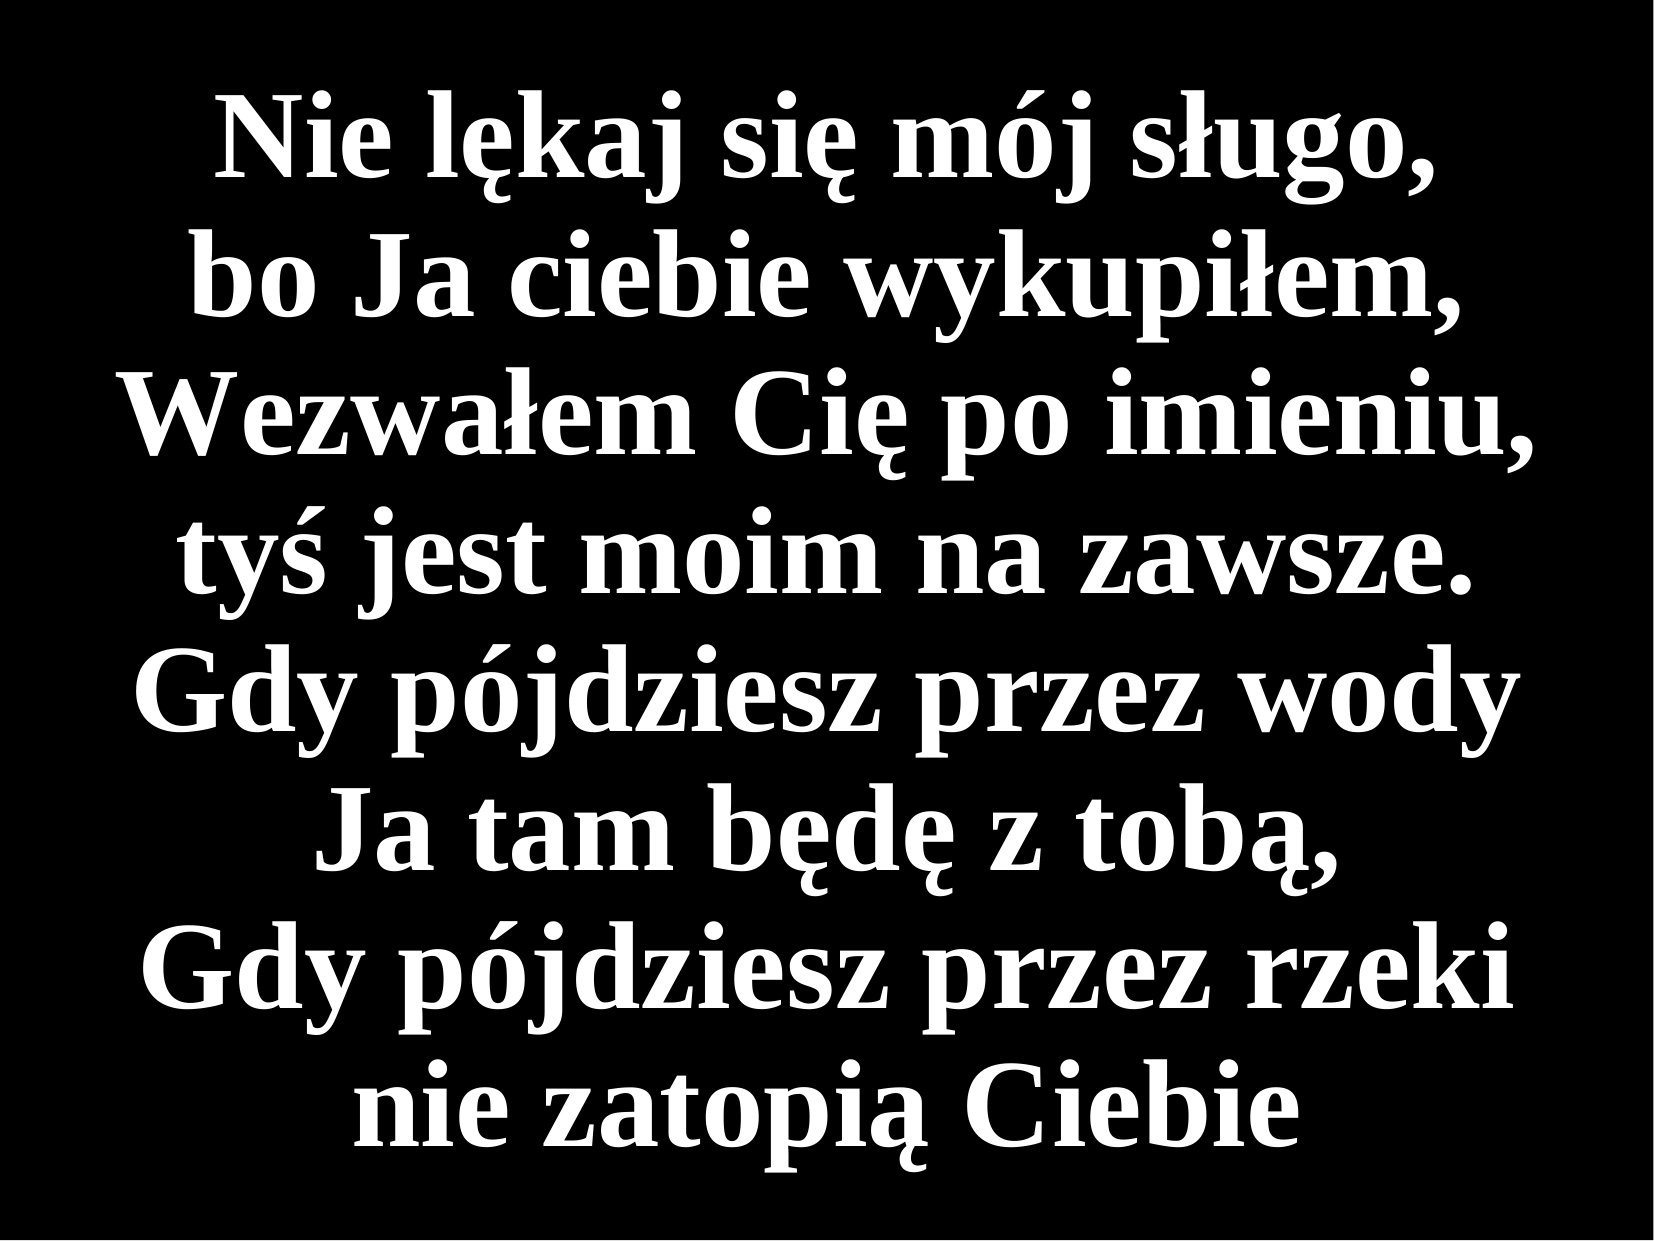

# Nie lękaj się mój sługo, bo Ja ciebie wykupiłem, Wezwałem Cię po imieniu, tyś jest moim na zawsze. Gdy pójdziesz przez wody Ja tam będę z tobą, Gdy pójdziesz przez rzeki nie zatopią Ciebie